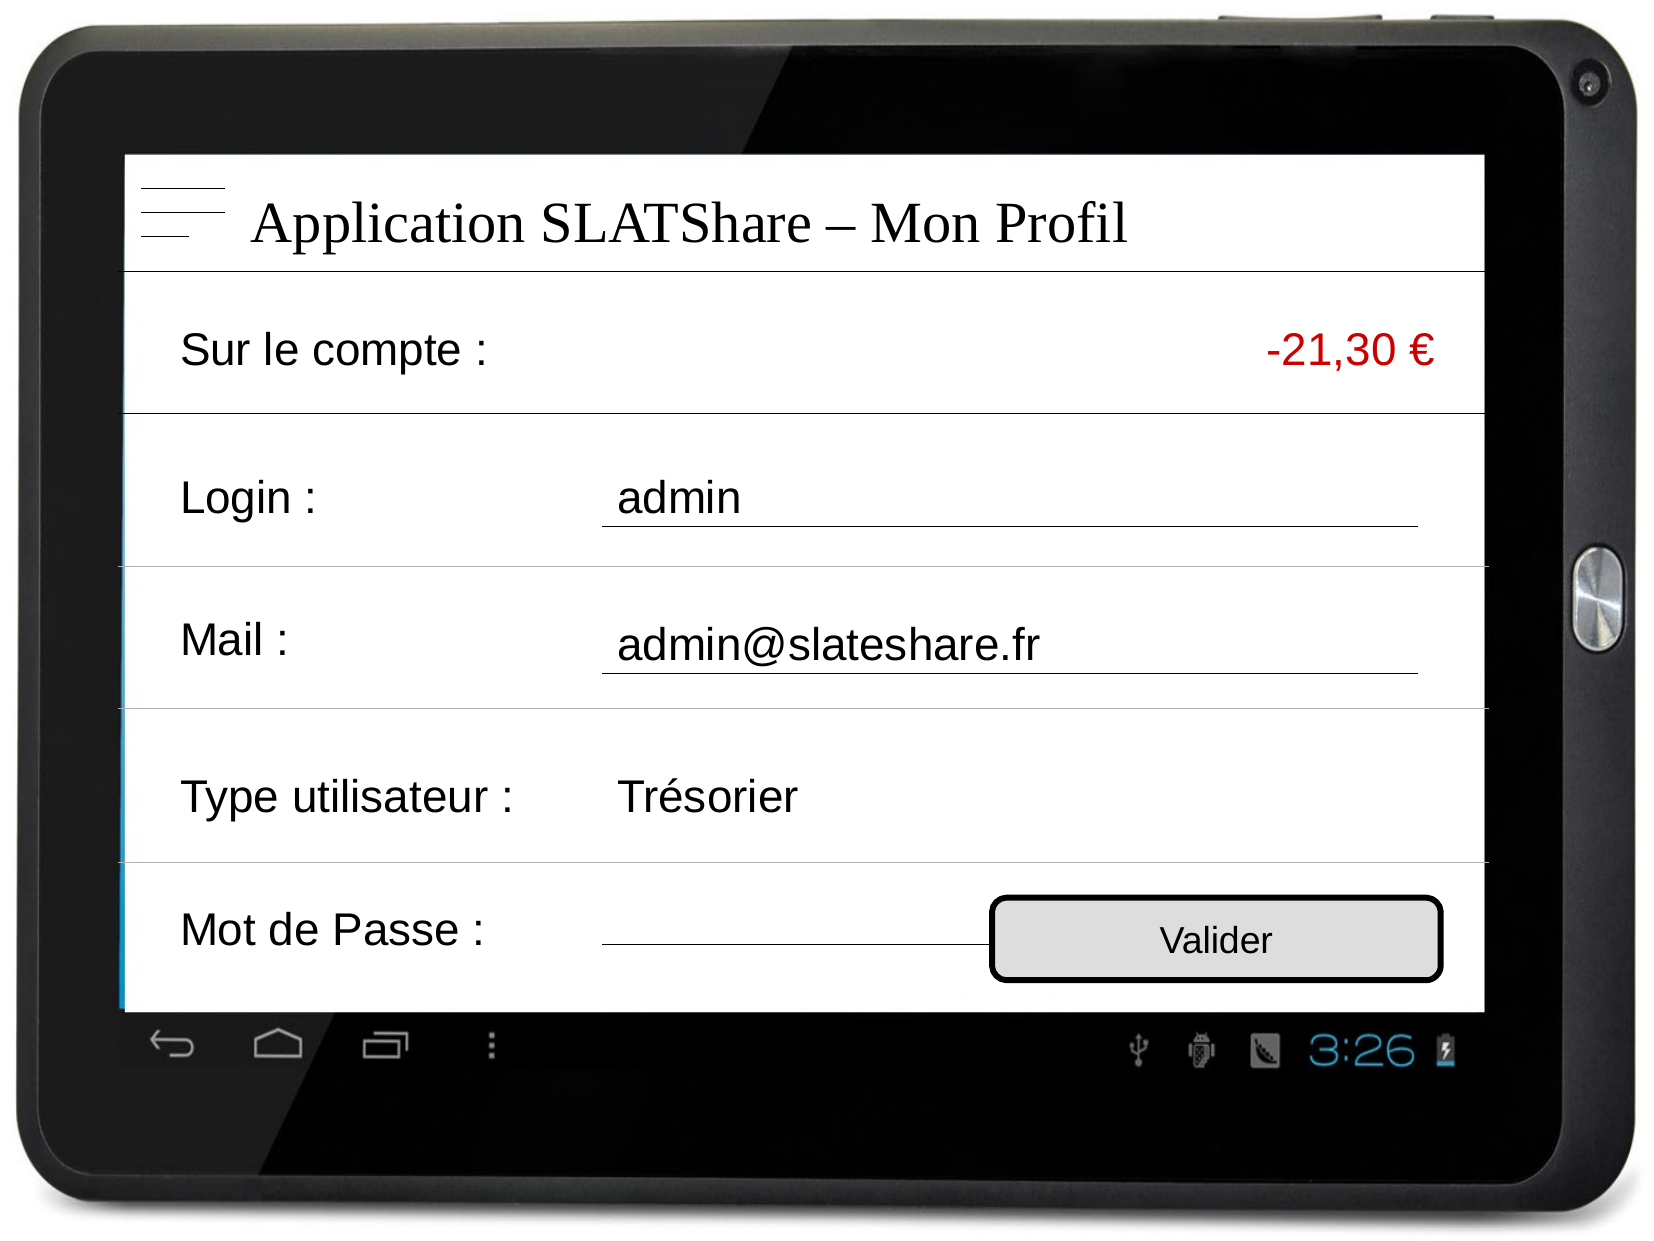

Application SLATShare – Mon Profil
Sur le compte :
-21,30 €
Login :
admin
Mail :
admin@slateshare.fr
Type utilisateur :
Trésorier
Mot de Passe :
Valider